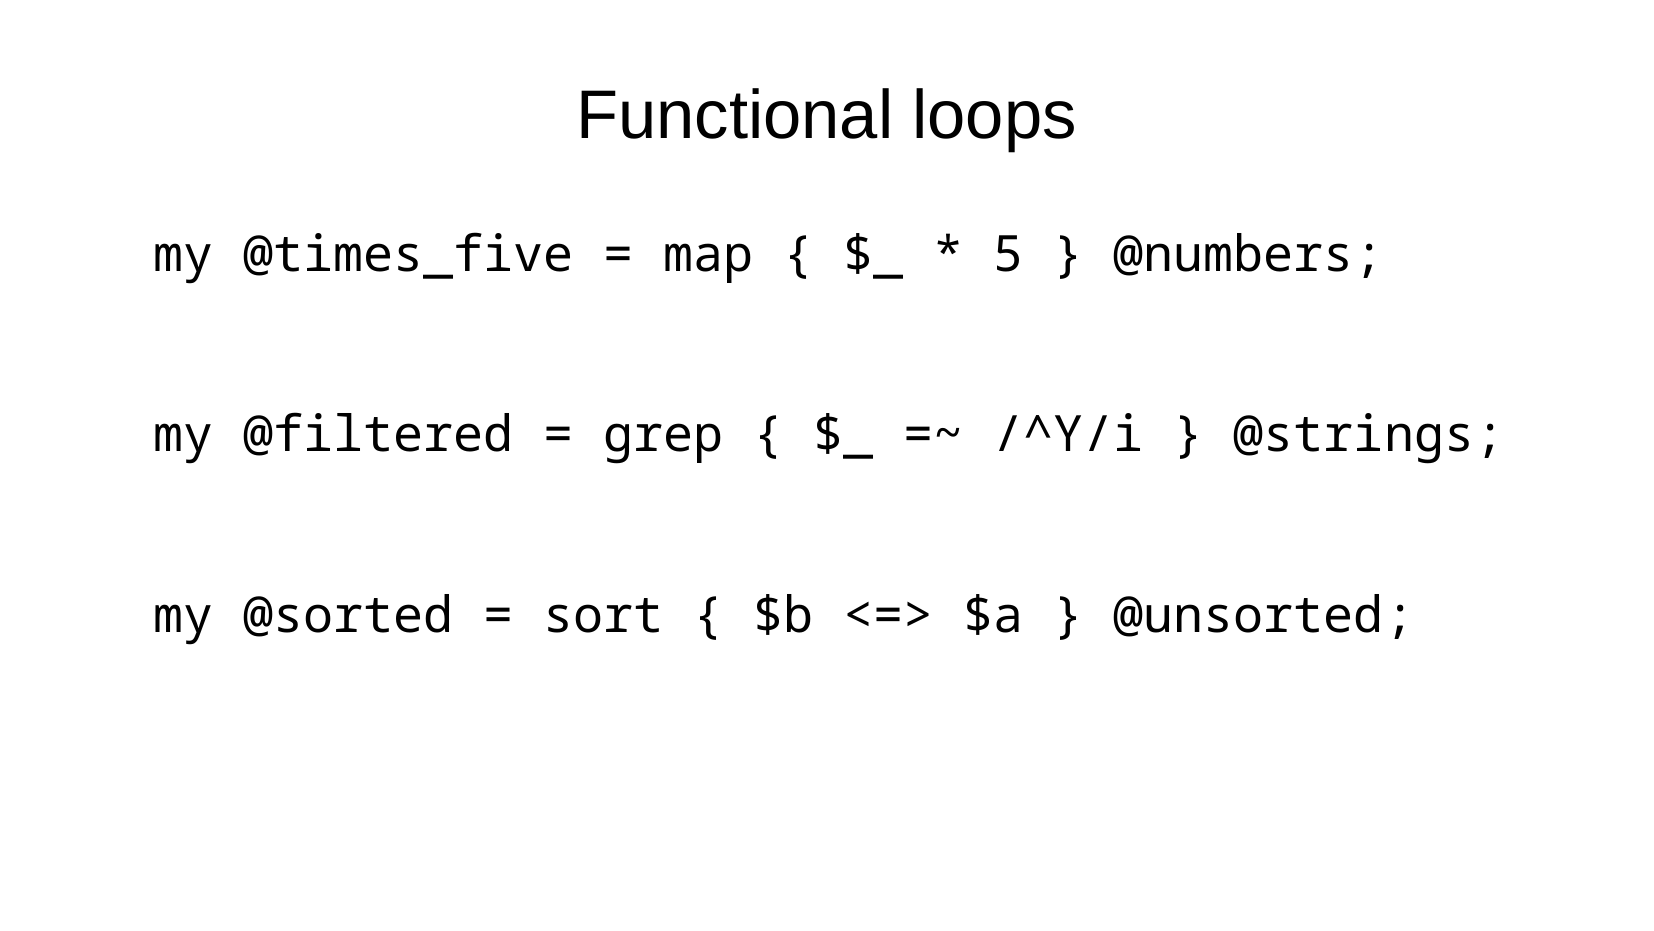

# Functional loops
my @times_five = map { $_ * 5 } @numbers;
my @filtered = grep { $_ =~ /^Y/i } @strings;
my @sorted = sort { $b <=> $a } @unsorted;